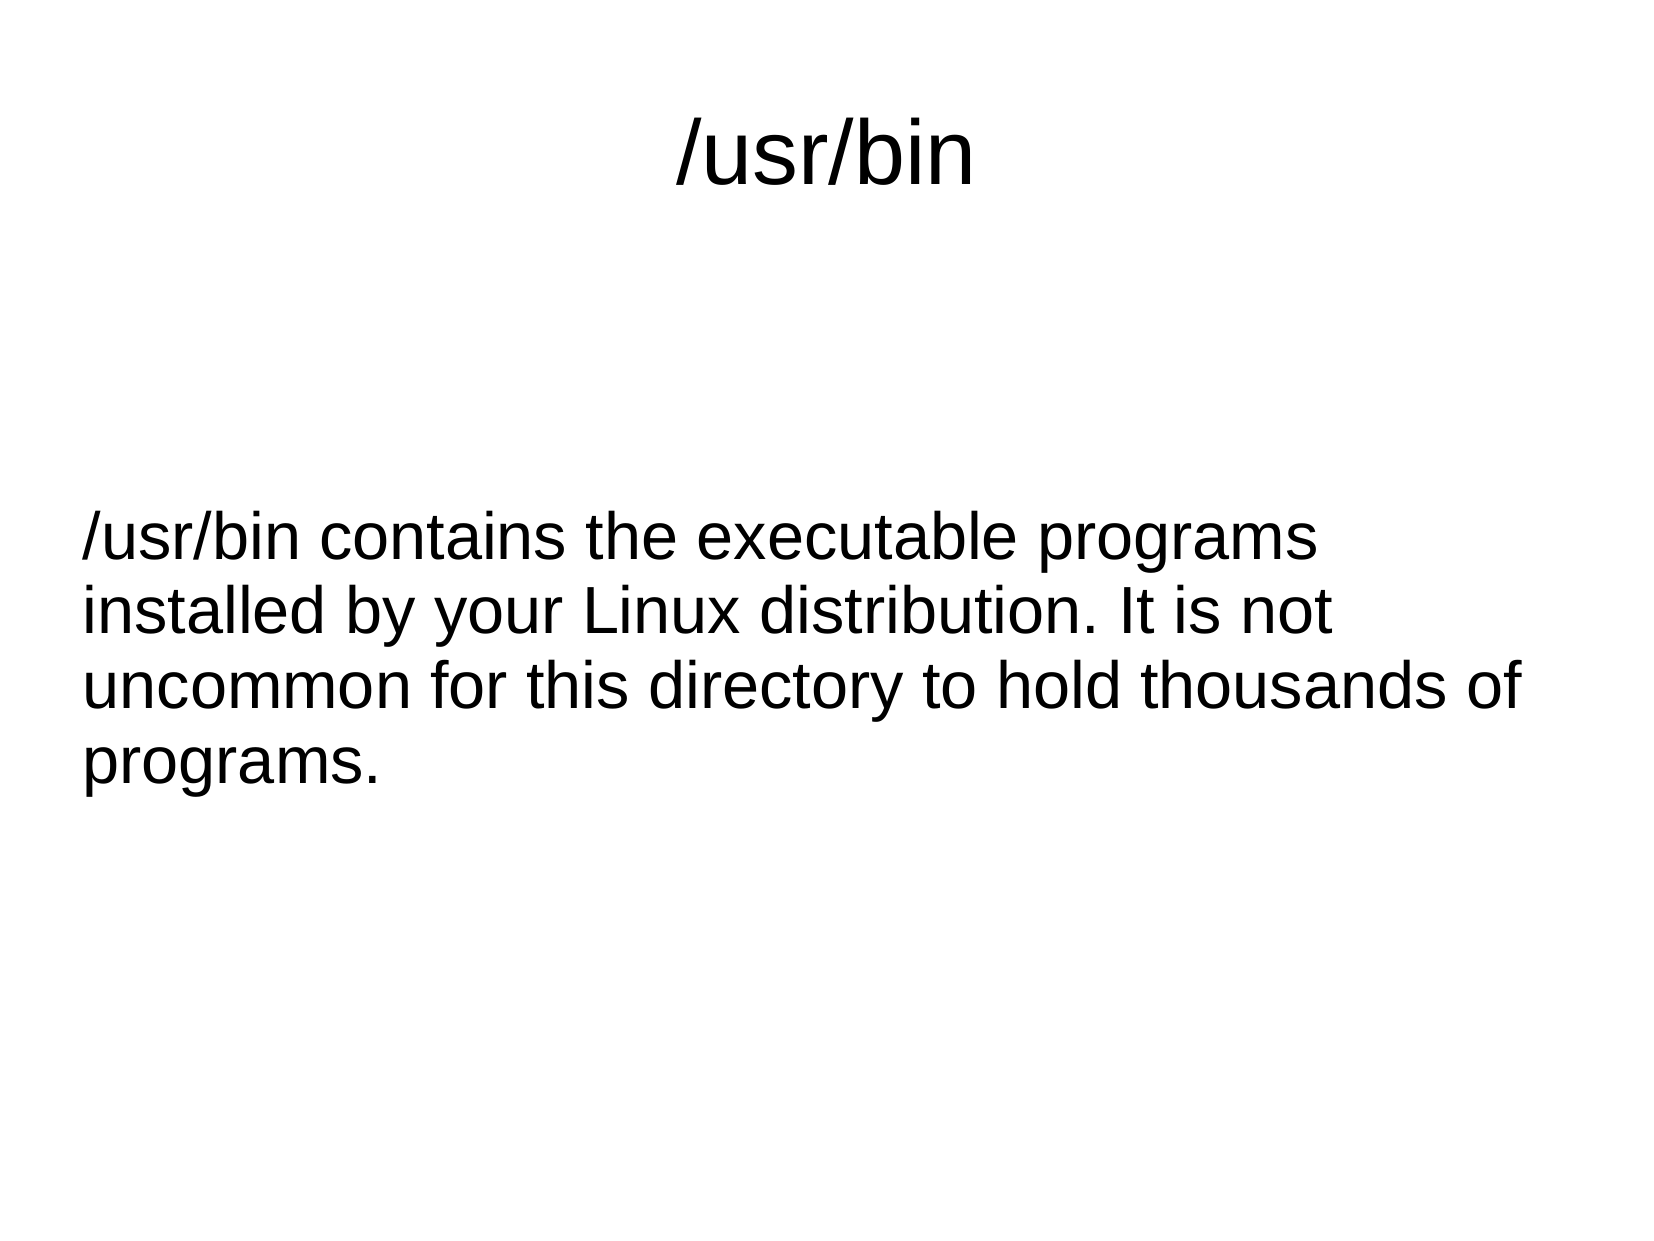

# /usr/bin
/usr/bin contains the executable programs installed by your Linux distribution. It is not uncommon for this directory to hold thousands of programs.